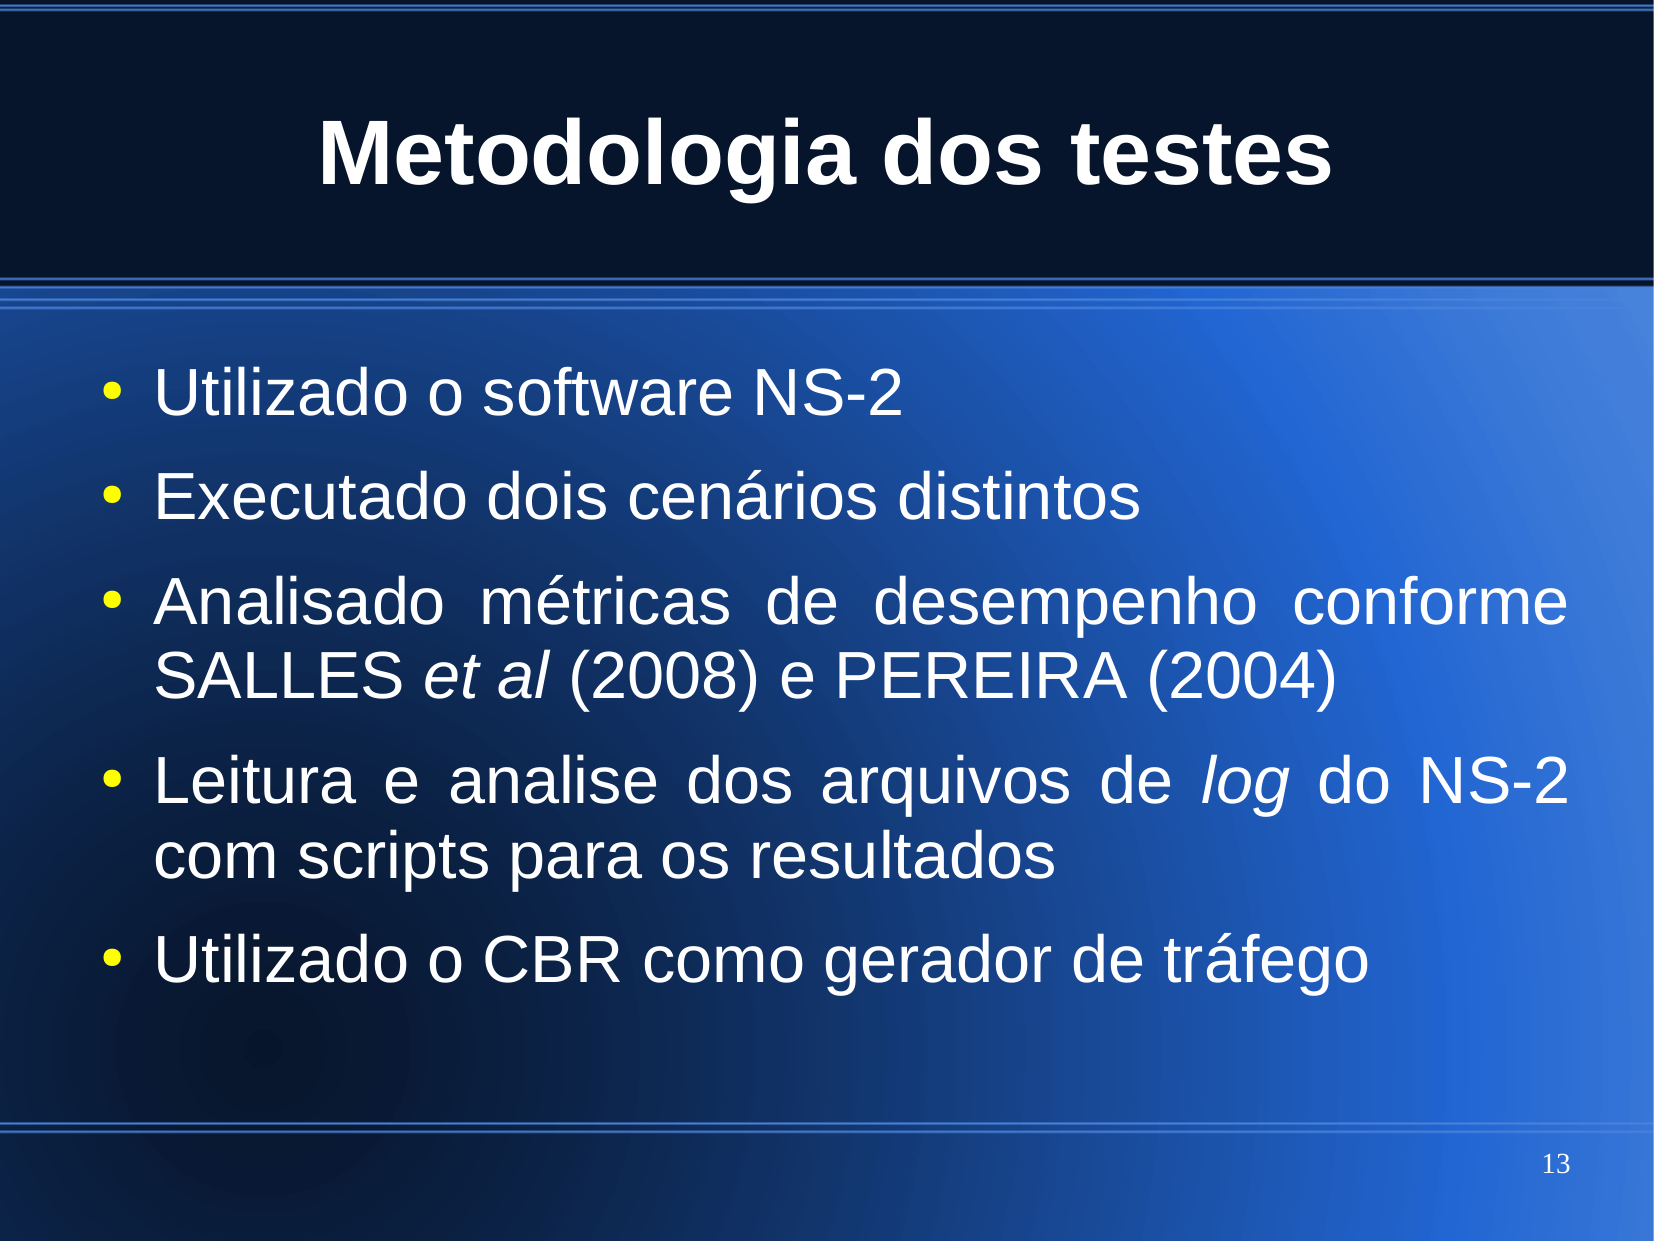

# Metodologia dos testes
Utilizado o software NS-2
Executado dois cenários distintos
Analisado métricas de desempenho conforme SALLES et al (2008) e PEREIRA (2004)
Leitura e analise dos arquivos de log do NS-2 com scripts para os resultados
Utilizado o CBR como gerador de tráfego
13